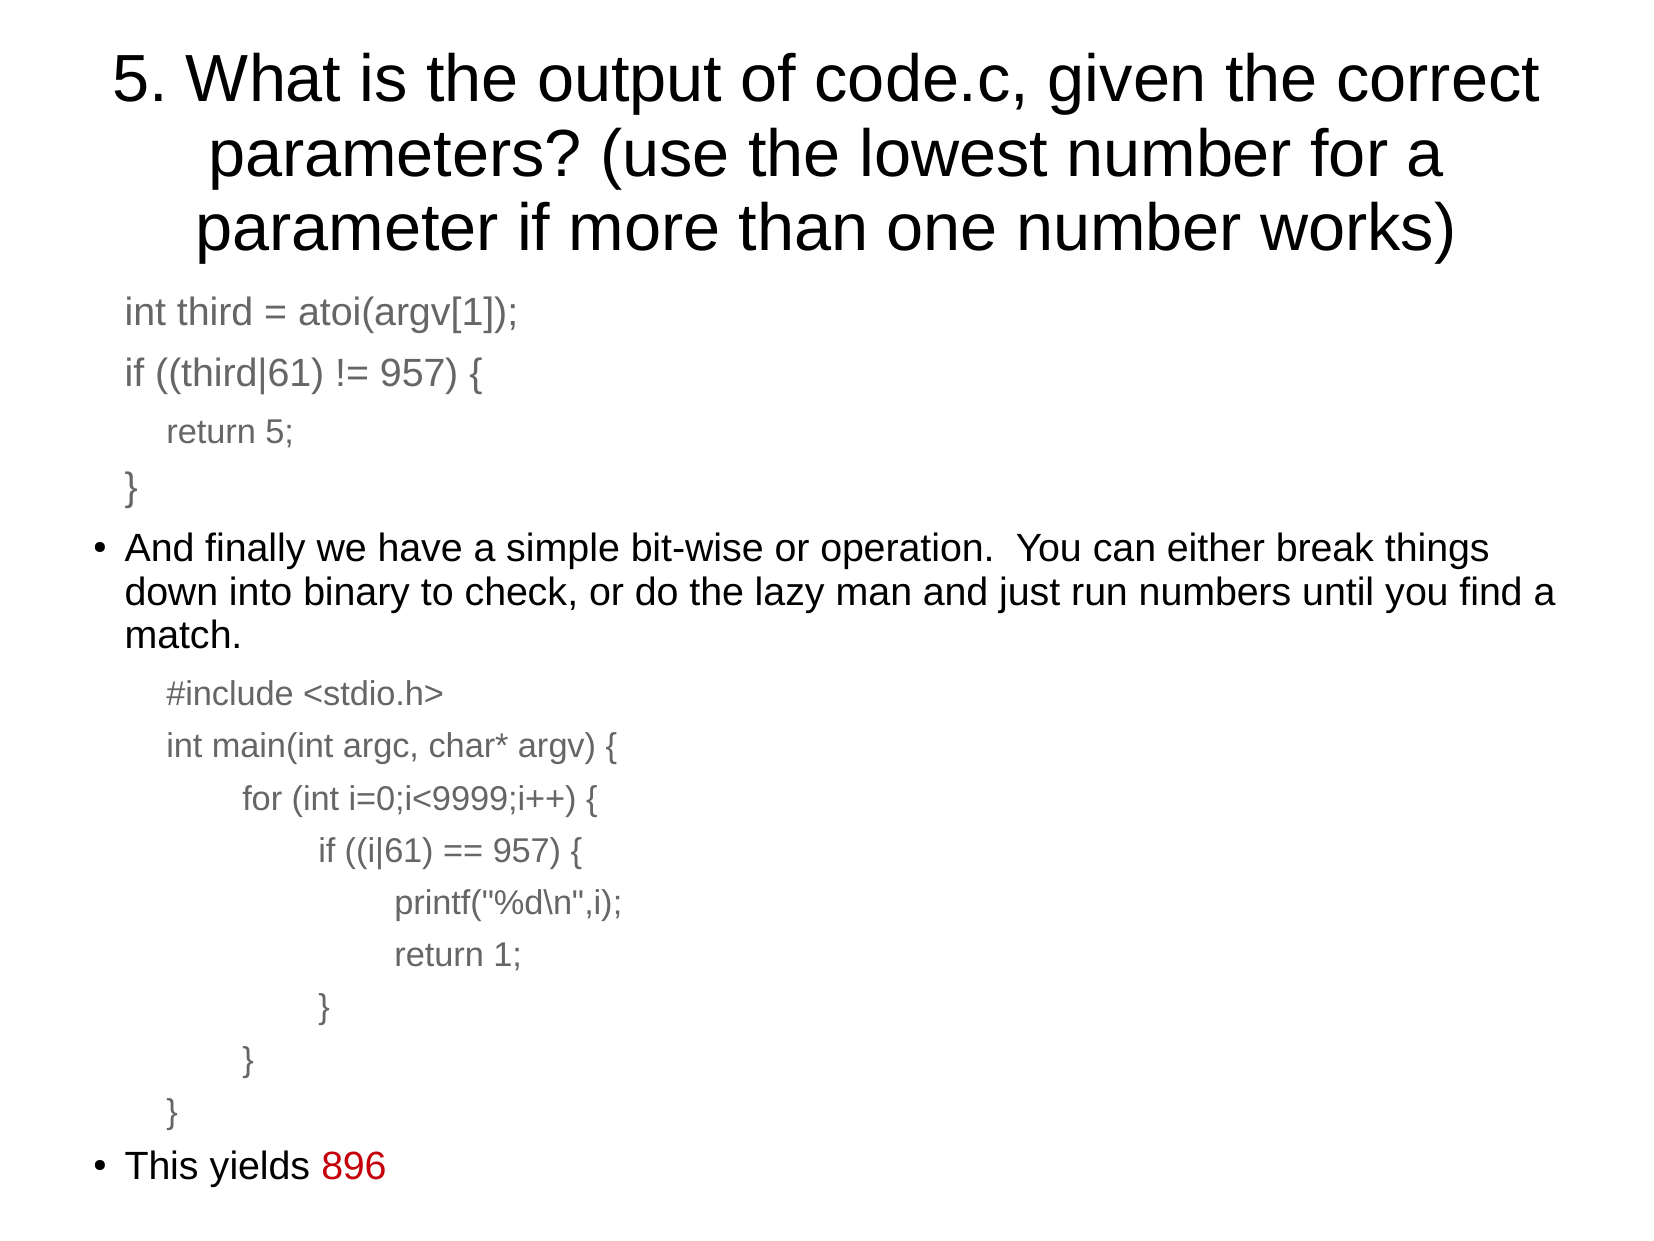

# 5. What is the output of code.c, given the correct parameters? (use the lowest number for a parameter if more than one number works)
int third = atoi(argv[1]);
if ((third|61) != 957) {
return 5;
}
And finally we have a simple bit-wise or operation. You can either break things down into binary to check, or do the lazy man and just run numbers until you find a match.
#include <stdio.h>
int main(int argc, char* argv) {
 for (int i=0;i<9999;i++) {
 if ((i|61) == 957) {
 printf("%d\n",i);
 return 1;
 }
 }
}
This yields 896